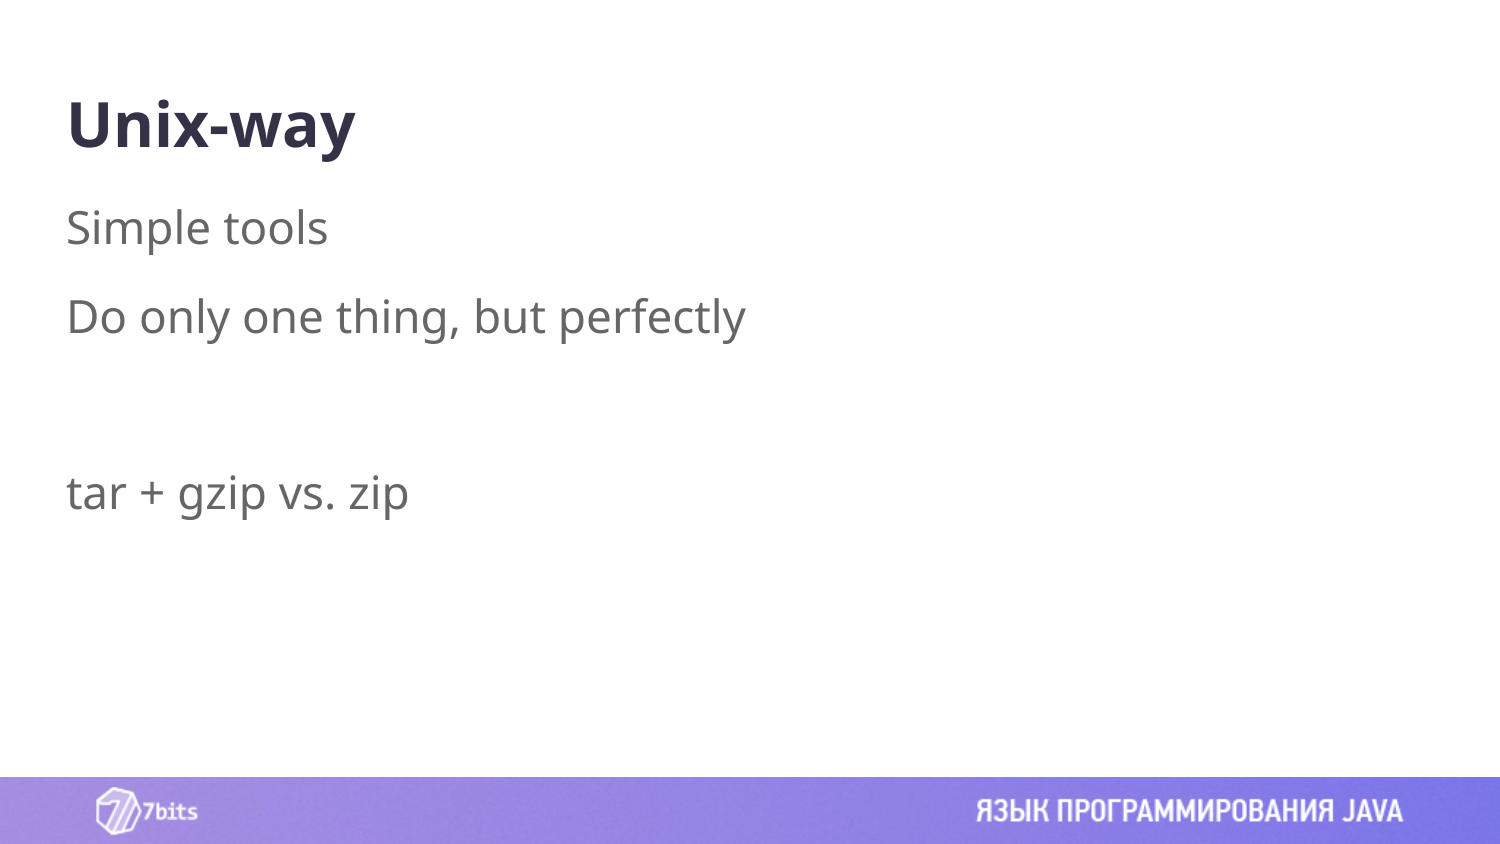

# Unix-way
Simple tools
Do only one thing, but perfectly
tar + gzip vs. zip